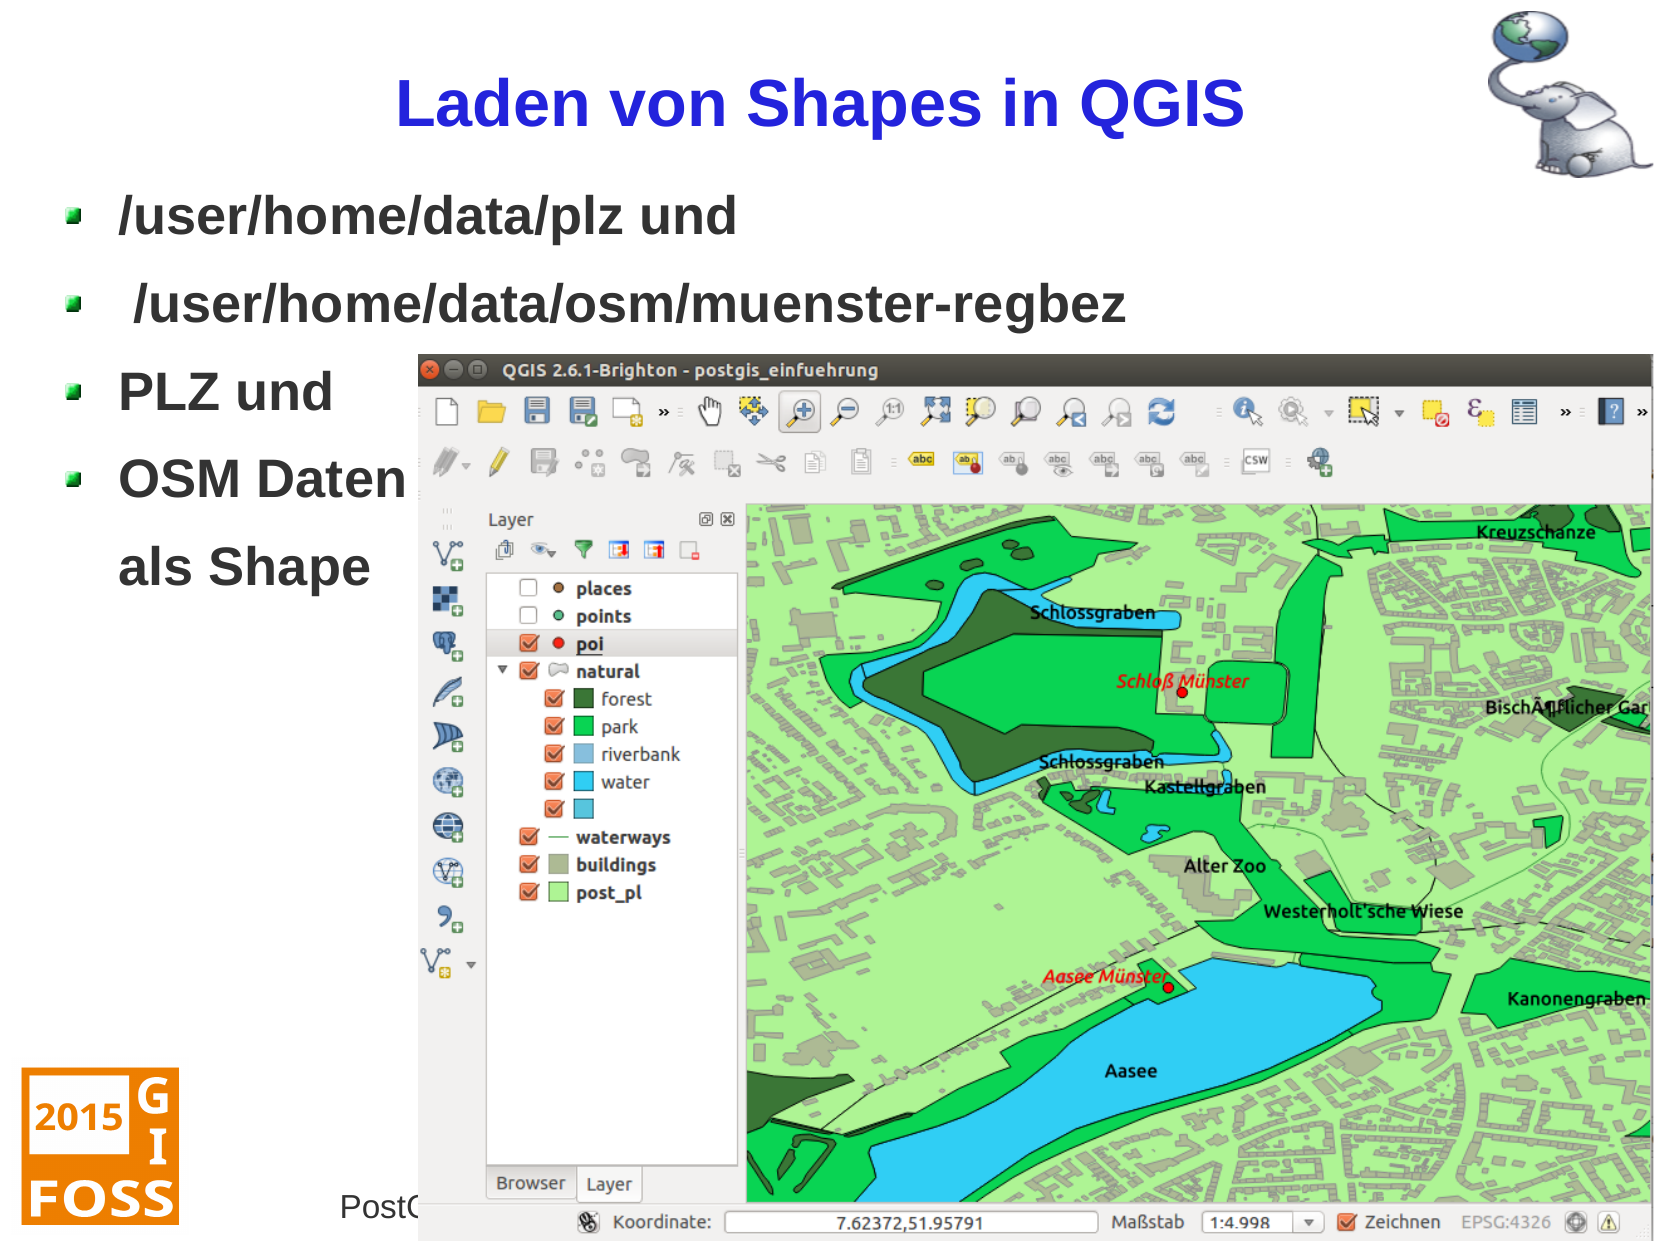

# Laden von Shapes in QGIS
/user/home/data/plz und
 /user/home/data/osm/muenster-regbez
PLZ und
OSM Daten
als Shape